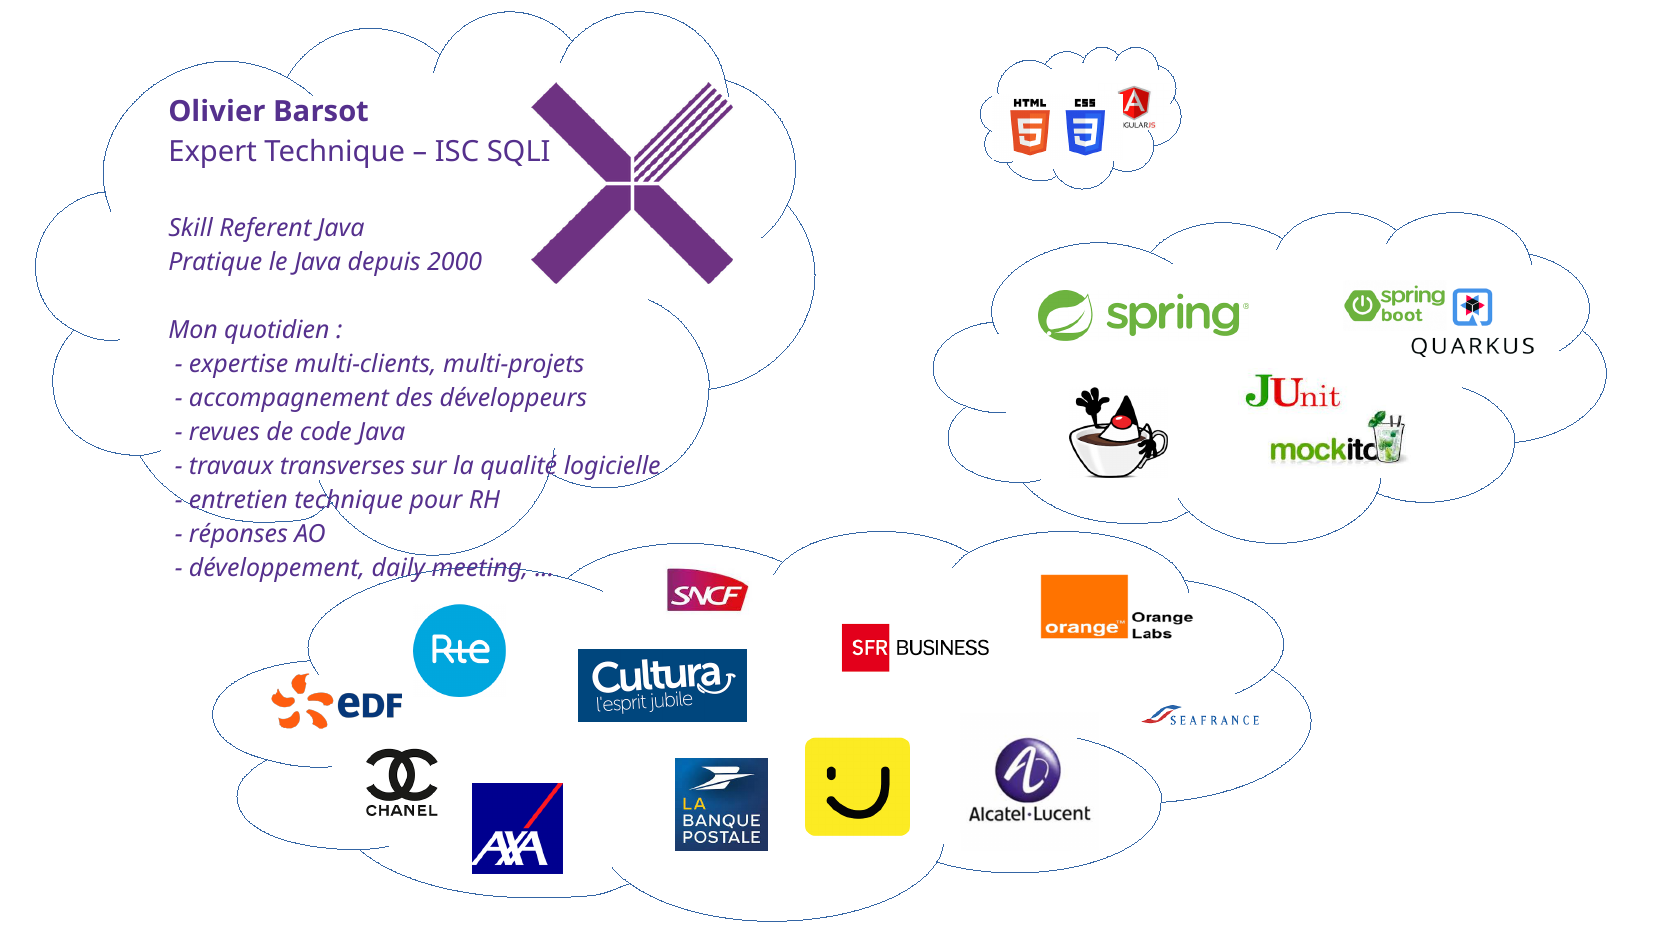

Olivier Barsot
Expert Technique – ISC SQLI
Skill Referent Java
Pratique le Java depuis 2000
Mon quotidien :
 - expertise multi-clients, multi-projets
 - accompagnement des développeurs
 - revues de code Java
 - travaux transverses sur la qualité logicielle
 - entretien technique pour RH
 - réponses AO
 - développement, daily meeting, ...